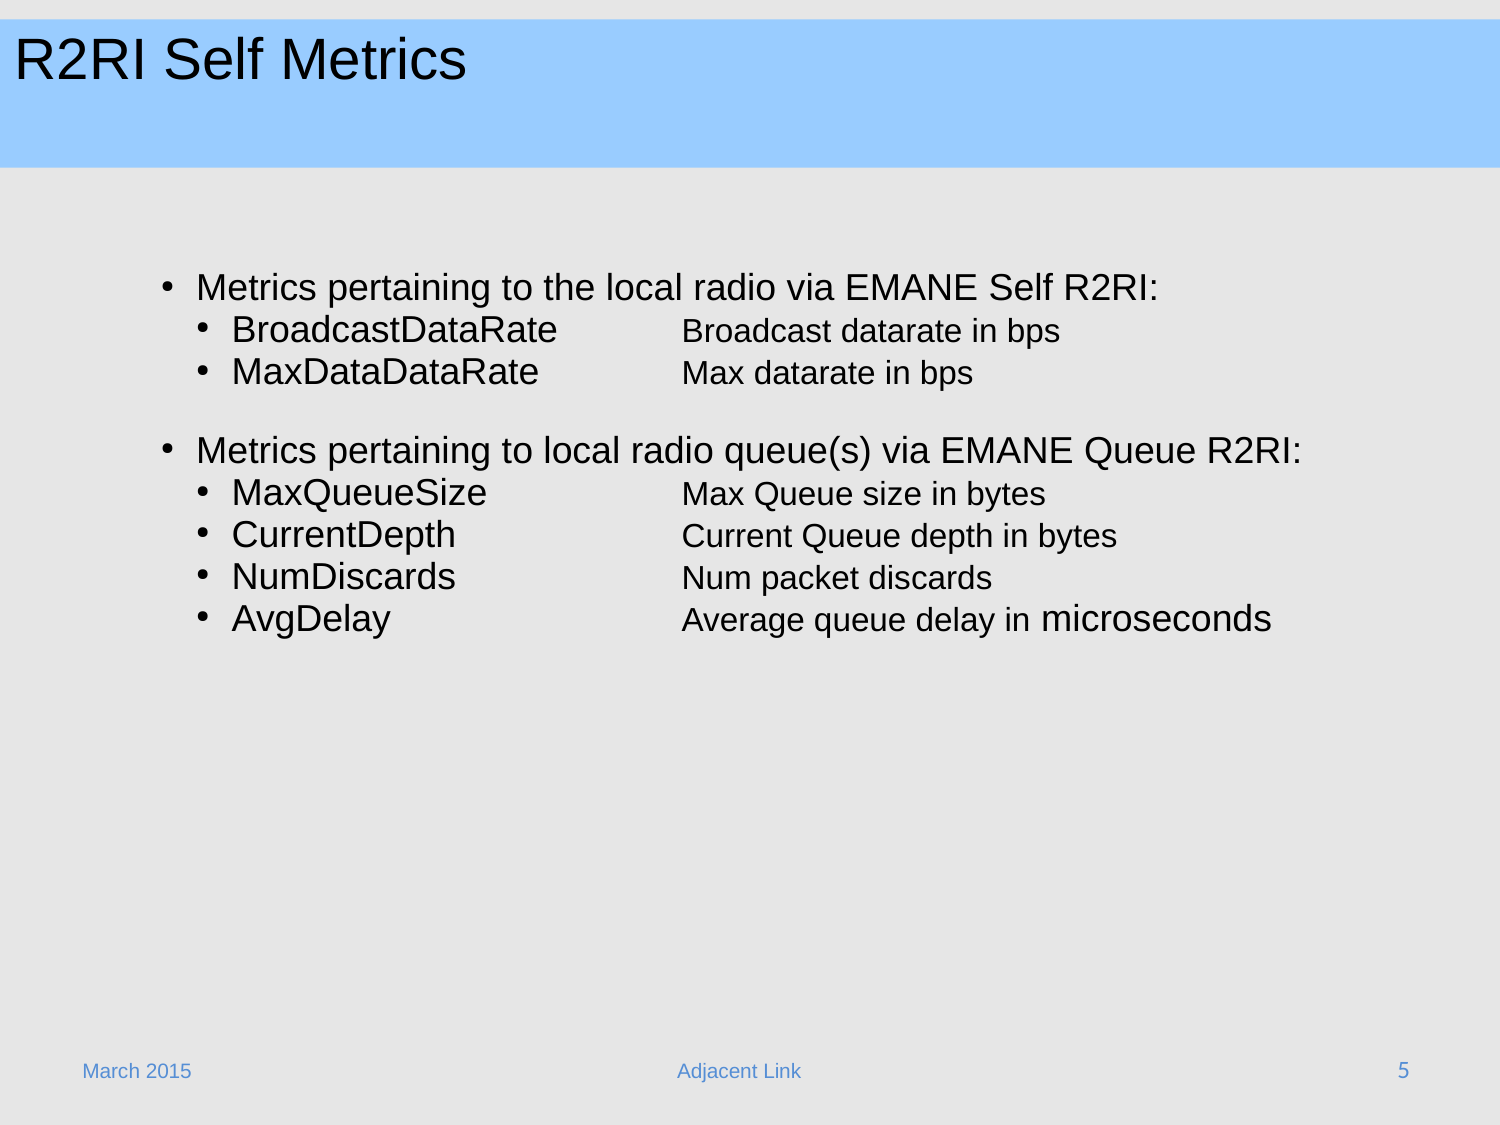

R2RI Self Metrics
Metrics pertaining to the local radio via EMANE Self R2RI:
BroadcastDataRate 		Broadcast datarate in bps
MaxDataDataRate 		Max datarate in bps
Metrics pertaining to local radio queue(s) via EMANE Queue R2RI:
MaxQueueSize			Max Queue size in bytes
CurrentDepth				Current Queue depth in bytes
NumDiscards				Num packet discards
AvgDelay				Average queue delay in microseconds